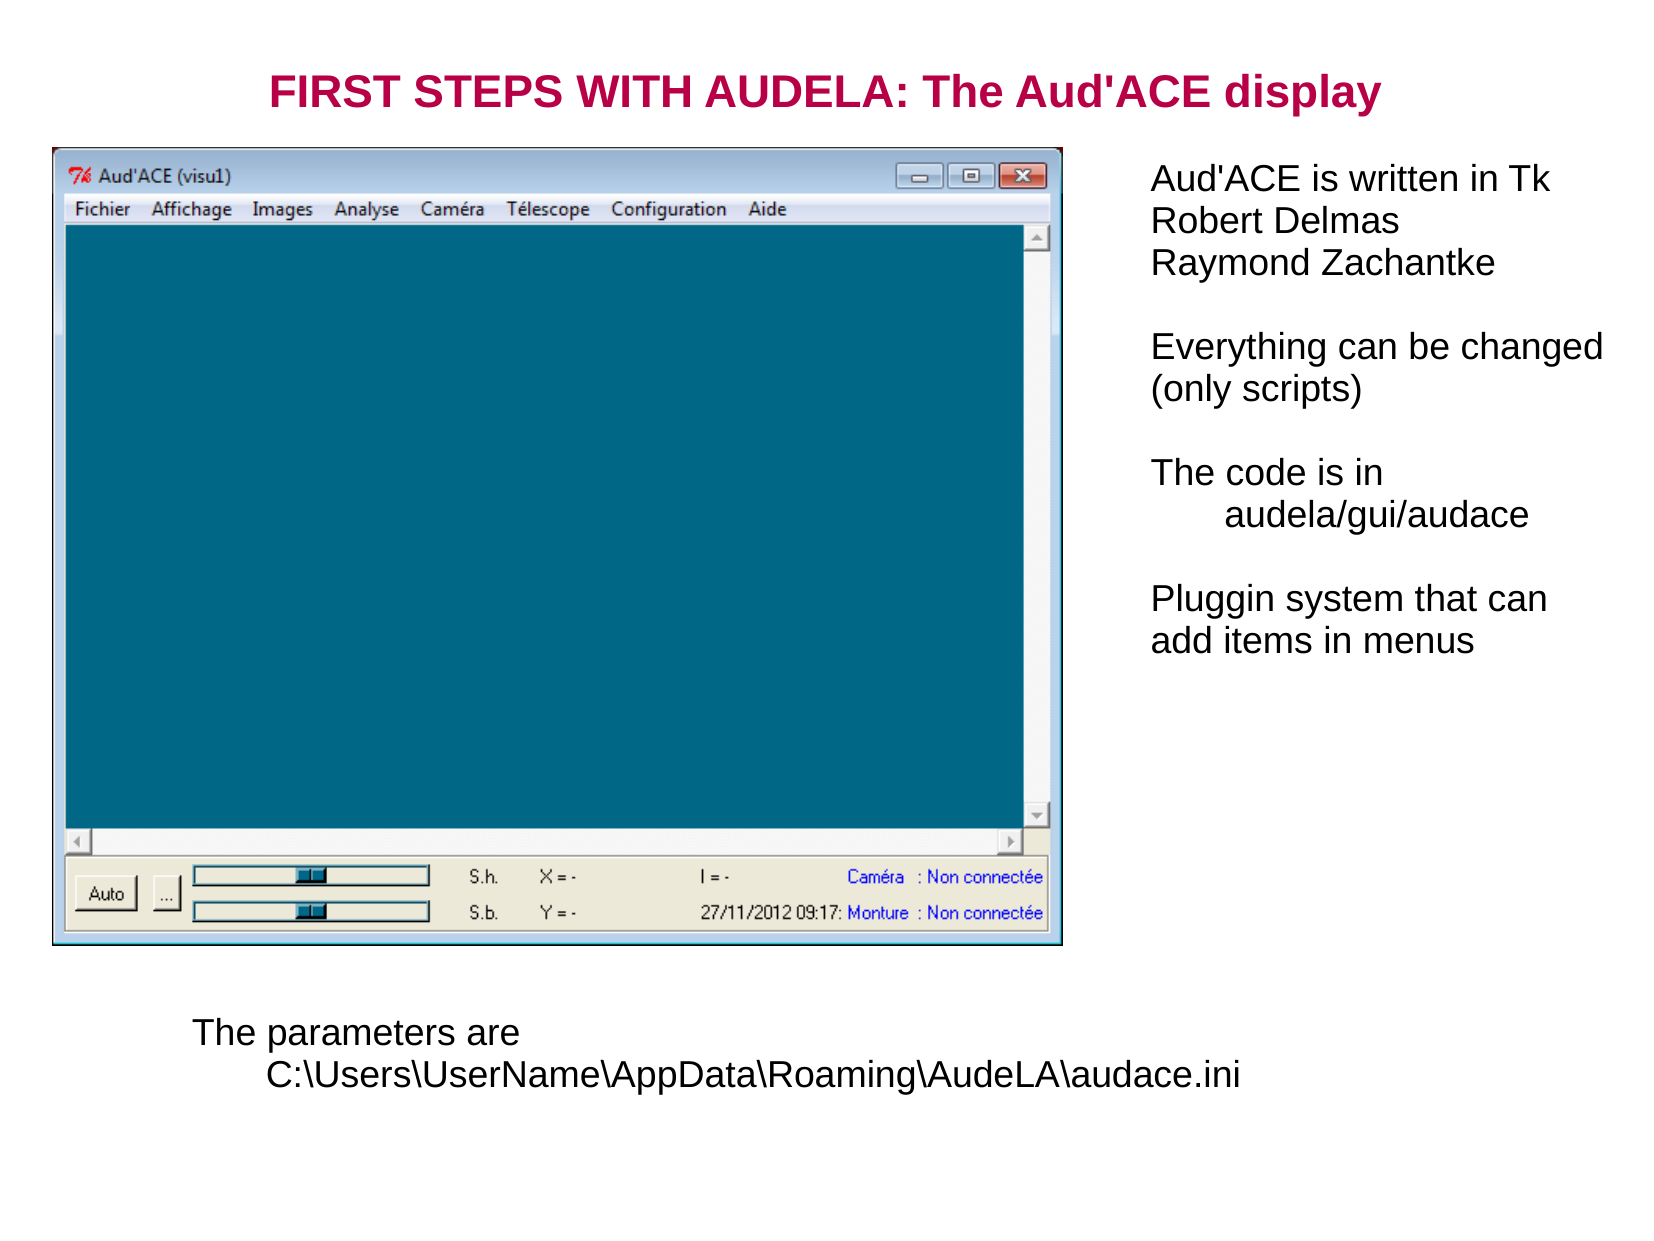

FIRST STEPS WITH AUDELA: The Aud'ACE display
Aud'ACE is written in Tk
Robert Delmas
Raymond Zachantke
Everything can be changed
(only scripts)
The code is in
	audela/gui/audace
Pluggin system that can
add items in menus
The parameters are
	C:\Users\UserName\AppData\Roaming\AudeLA\audace.ini